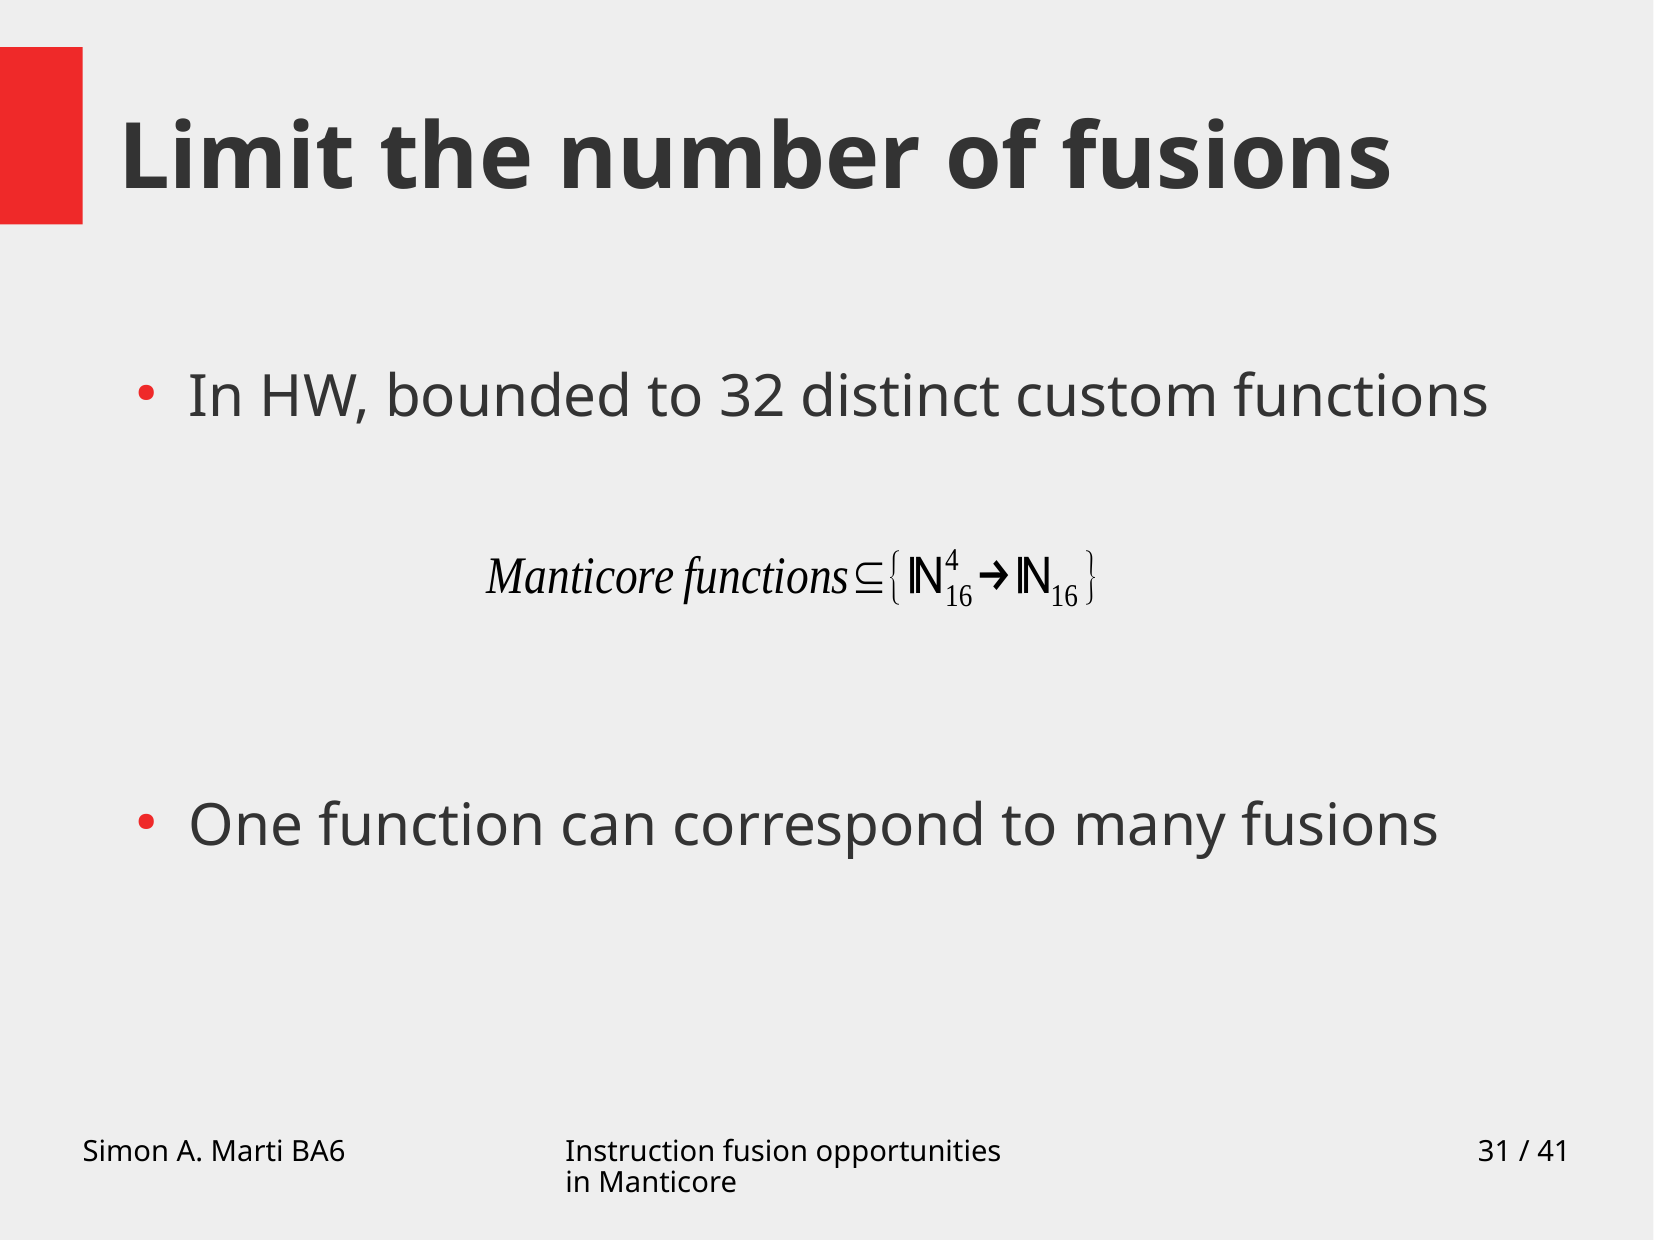

# Limit the number of fusions
In HW, bounded to 32 distinct custom functions
One function can correspond to many fusions
Simon A. Marti BA6
Instruction fusion opportunities in Manticore
31